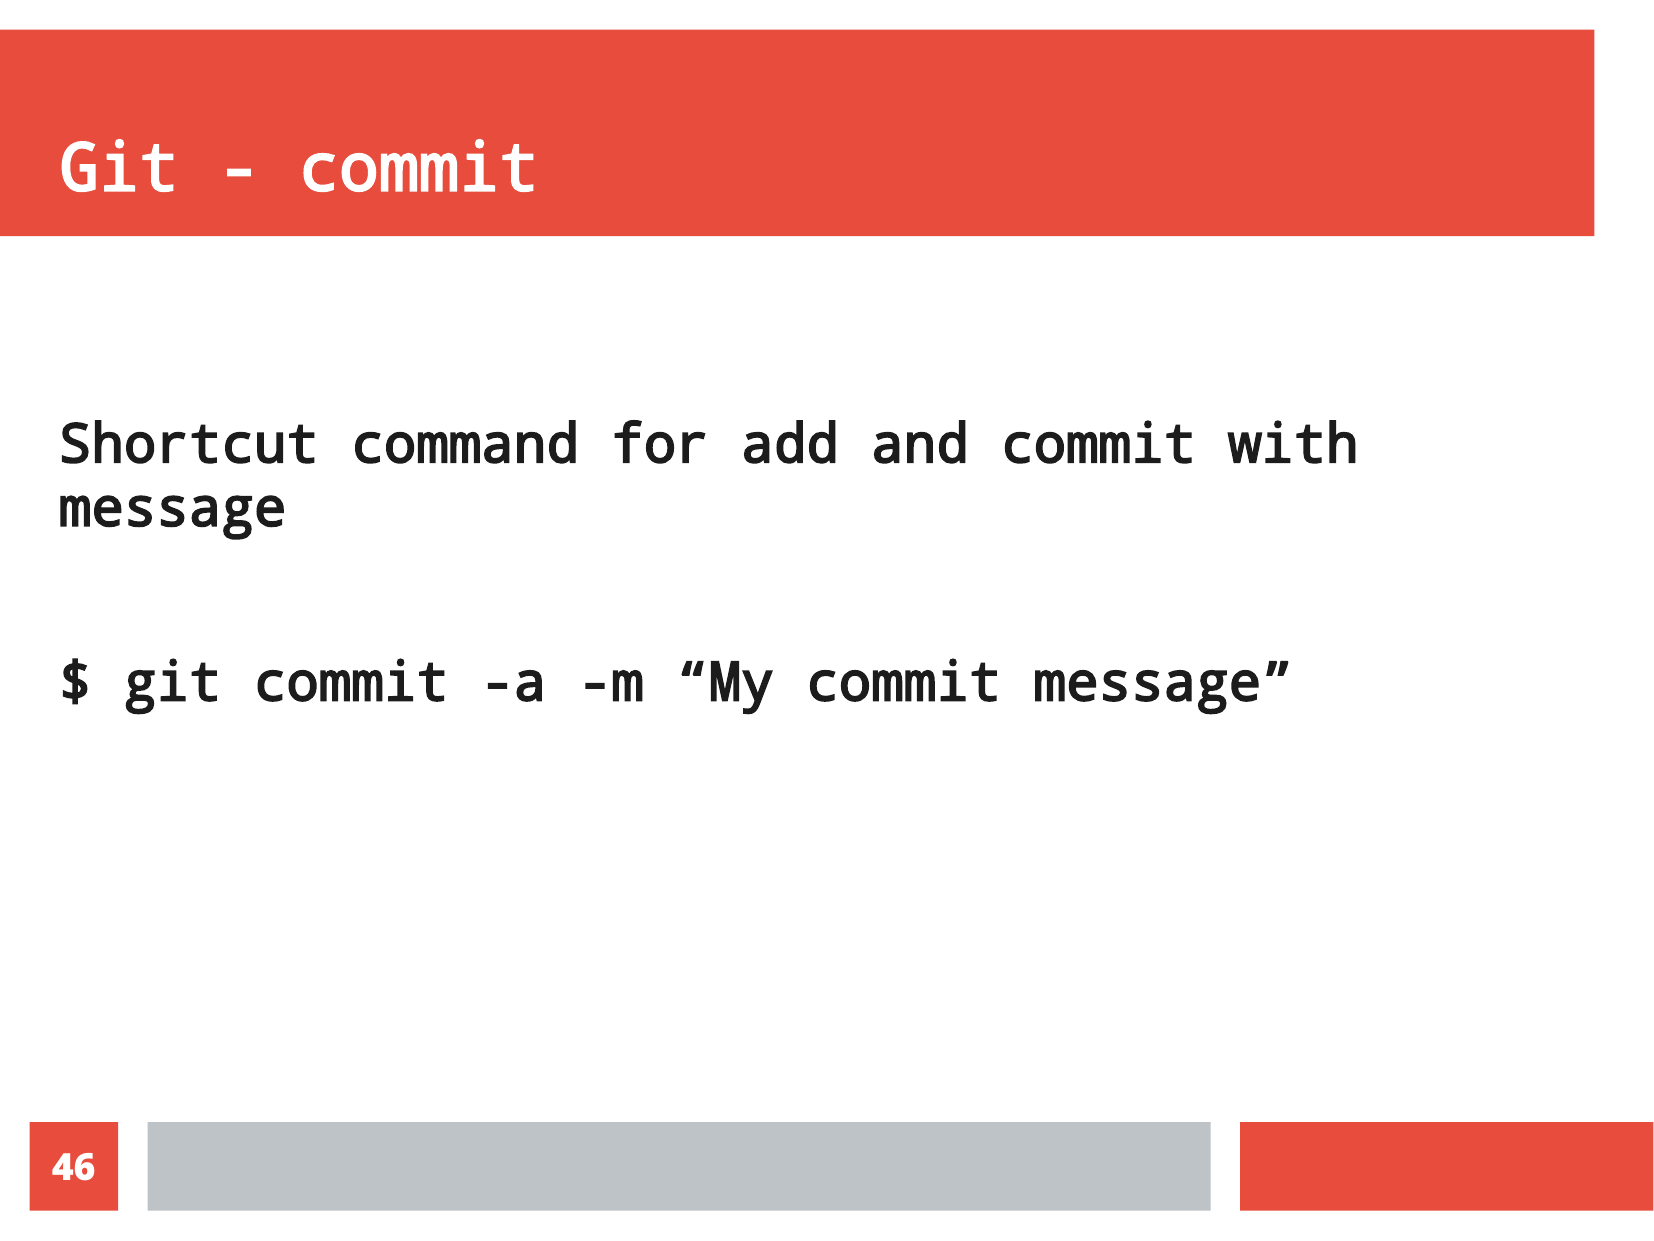

# Git - commit
Shortcut command for add and commit with message
$ git commit -a -m “My commit message”
46